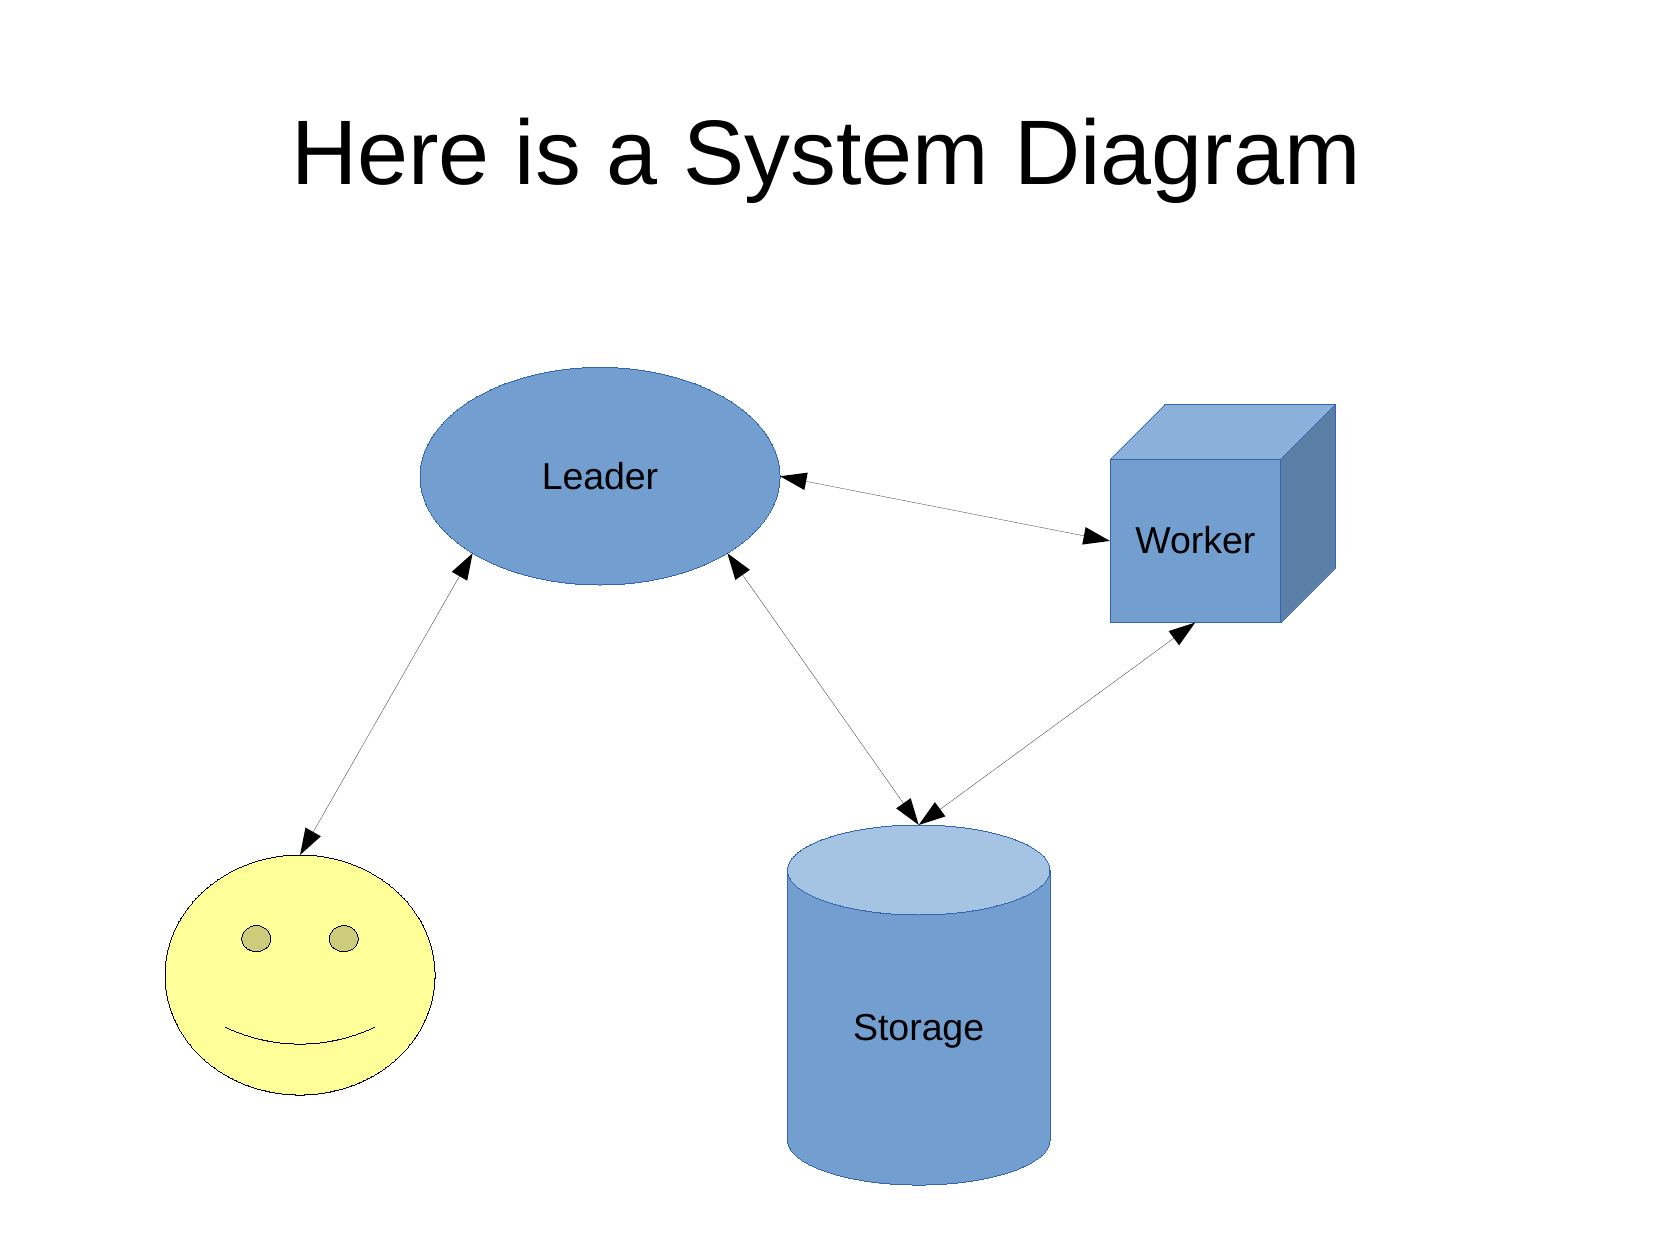

# Here is a System Diagram
Leader
Worker
Storage